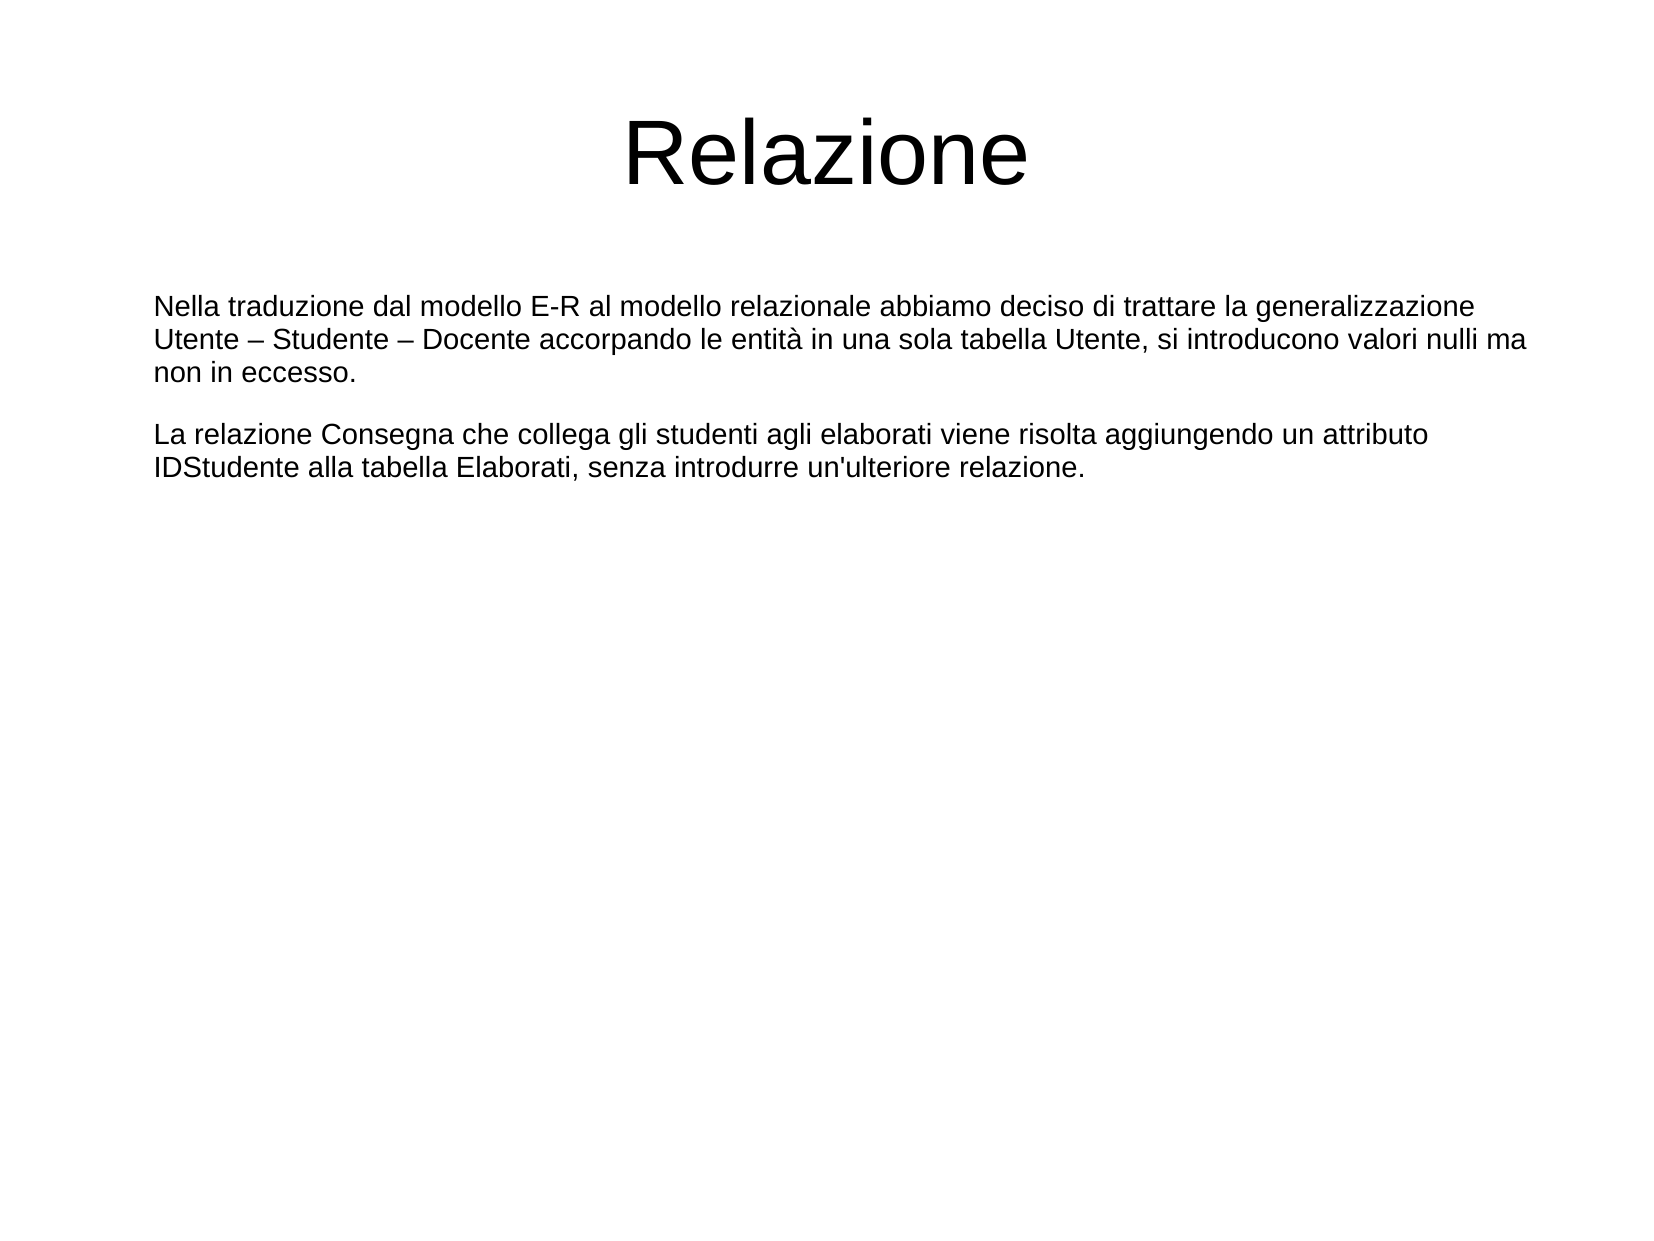

# Relazione
Nella traduzione dal modello E-R al modello relazionale abbiamo deciso di trattare la generalizzazione Utente – Studente – Docente accorpando le entità in una sola tabella Utente, si introducono valori nulli ma non in eccesso.
La relazione Consegna che collega gli studenti agli elaborati viene risolta aggiungendo un attributo IDStudente alla tabella Elaborati, senza introdurre un'ulteriore relazione.